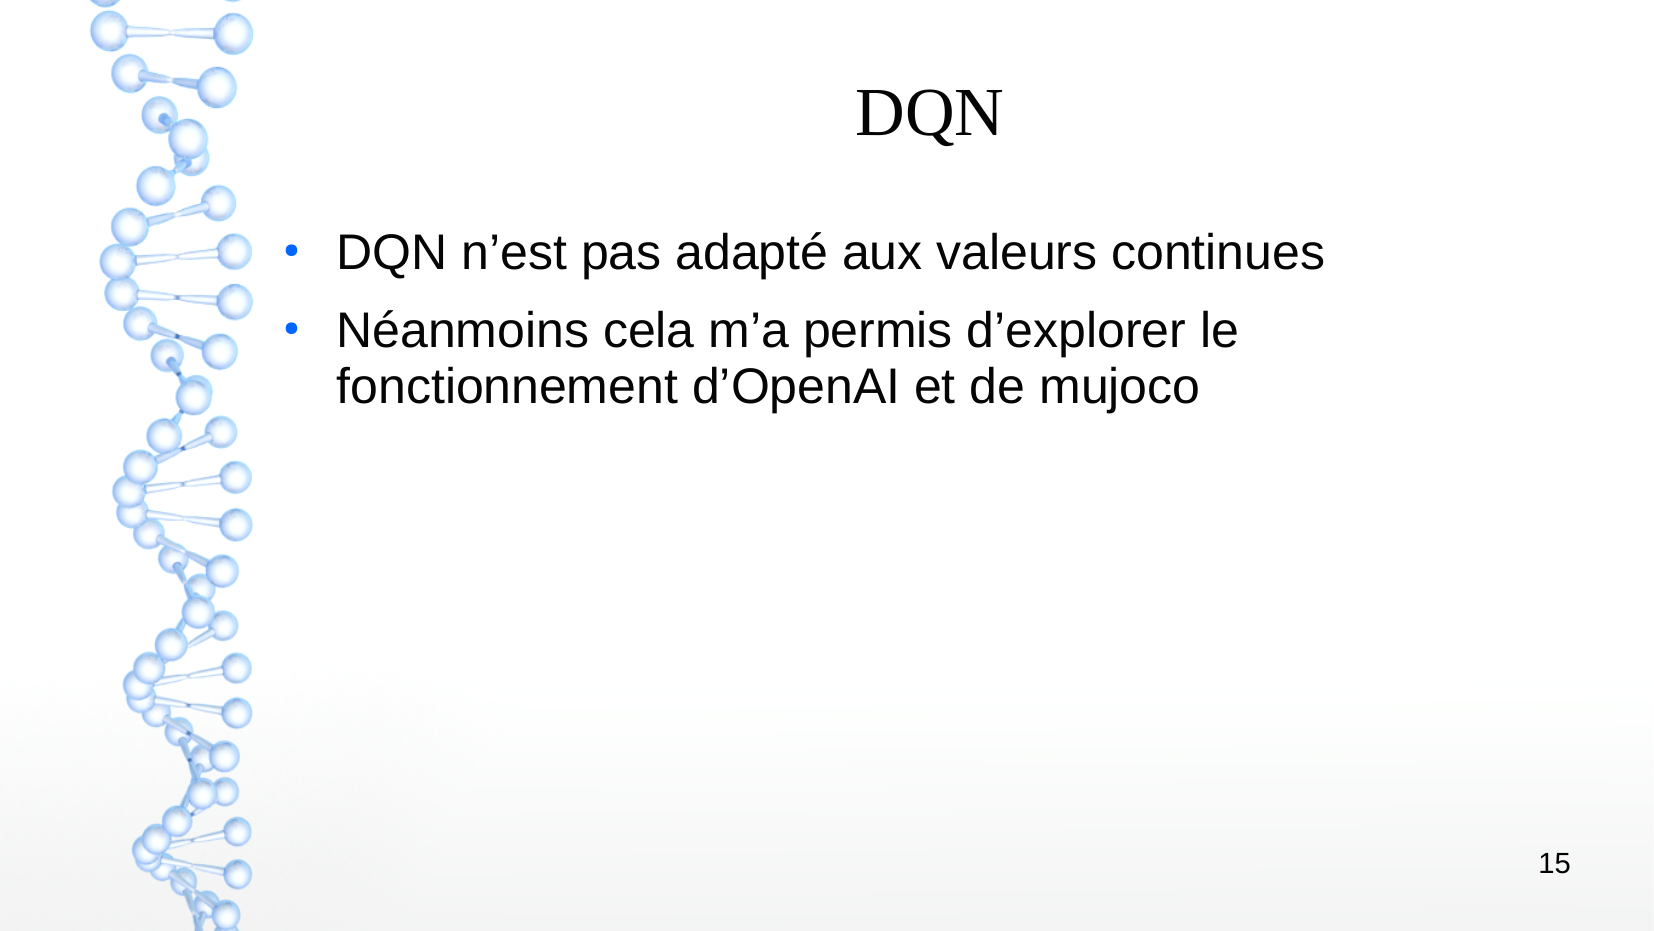

# DQN
DQN n’est pas adapté aux valeurs continues
Néanmoins cela m’a permis d’explorer le fonctionnement d’OpenAI et de mujoco
15